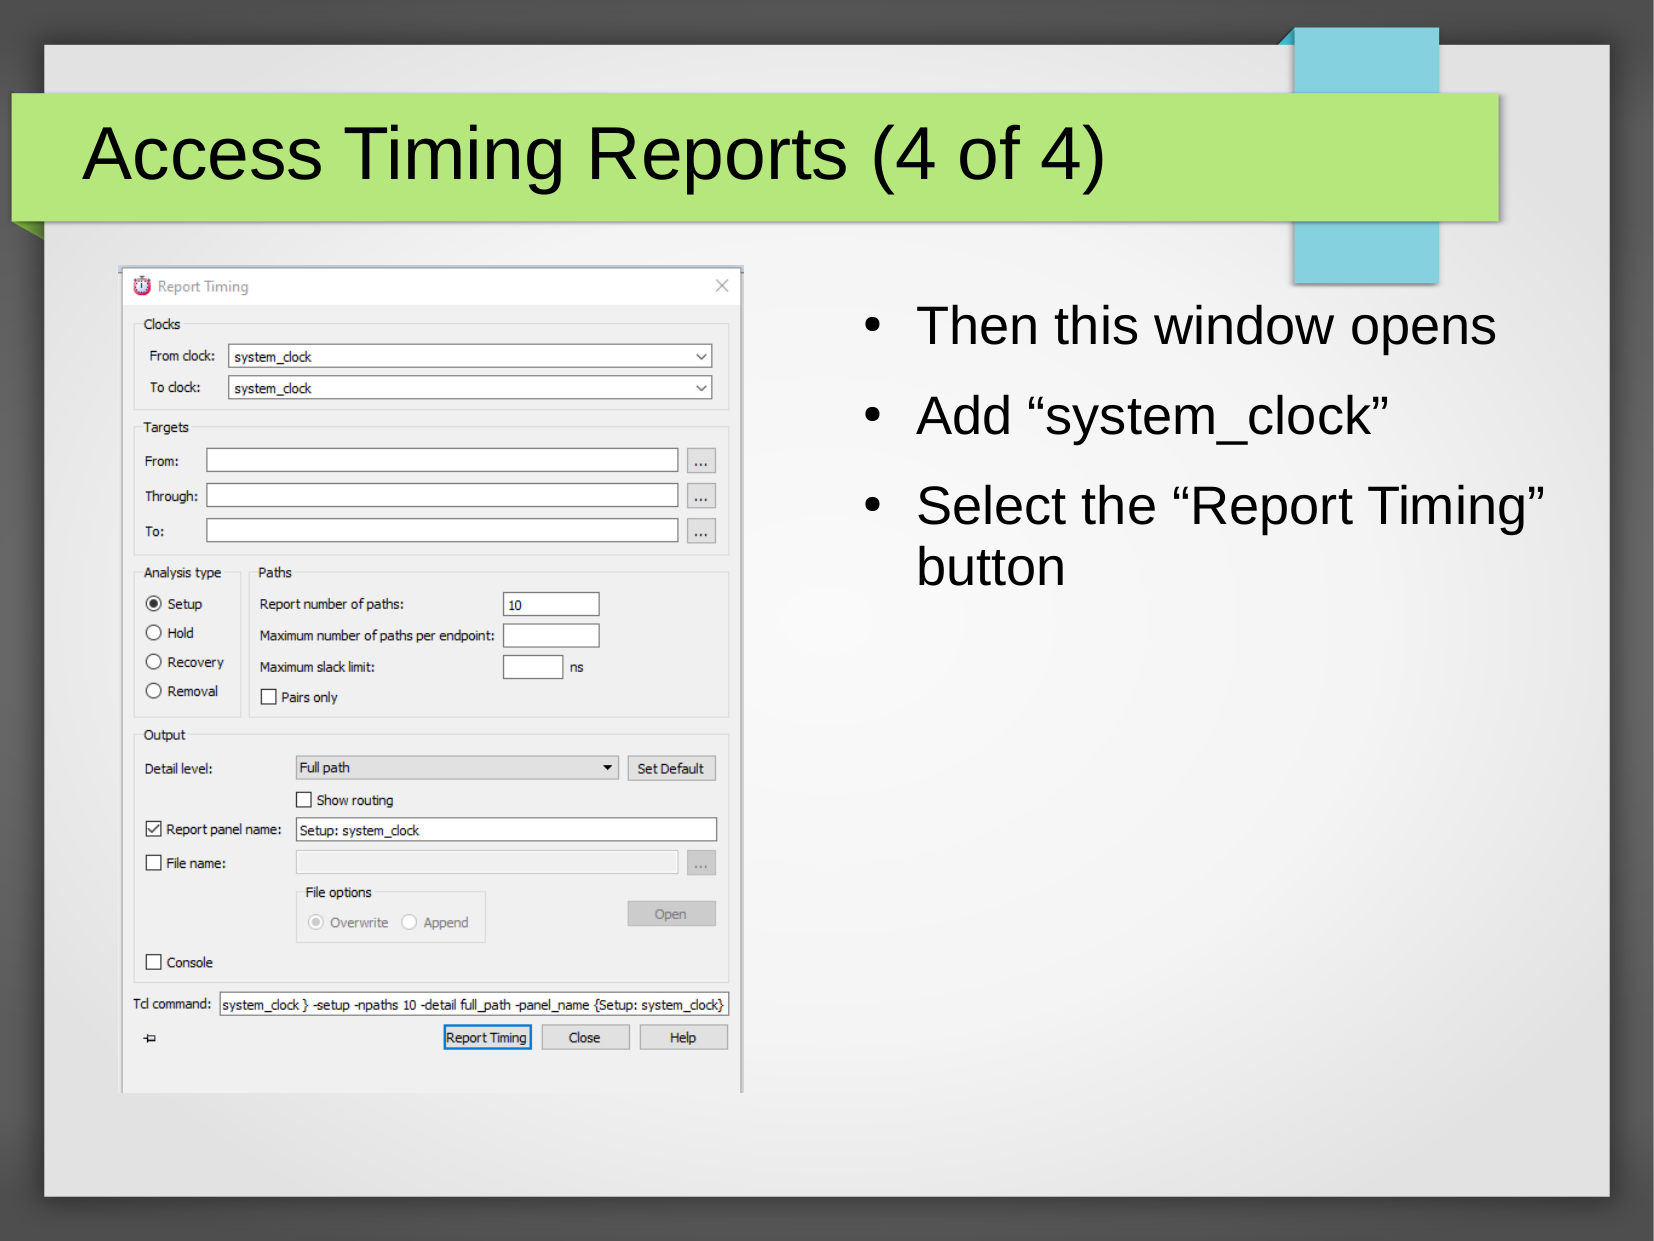

# Access Timing Reports (4 of 4)
Then this window opens
Add “system_clock”
Select the “Report Timing” button